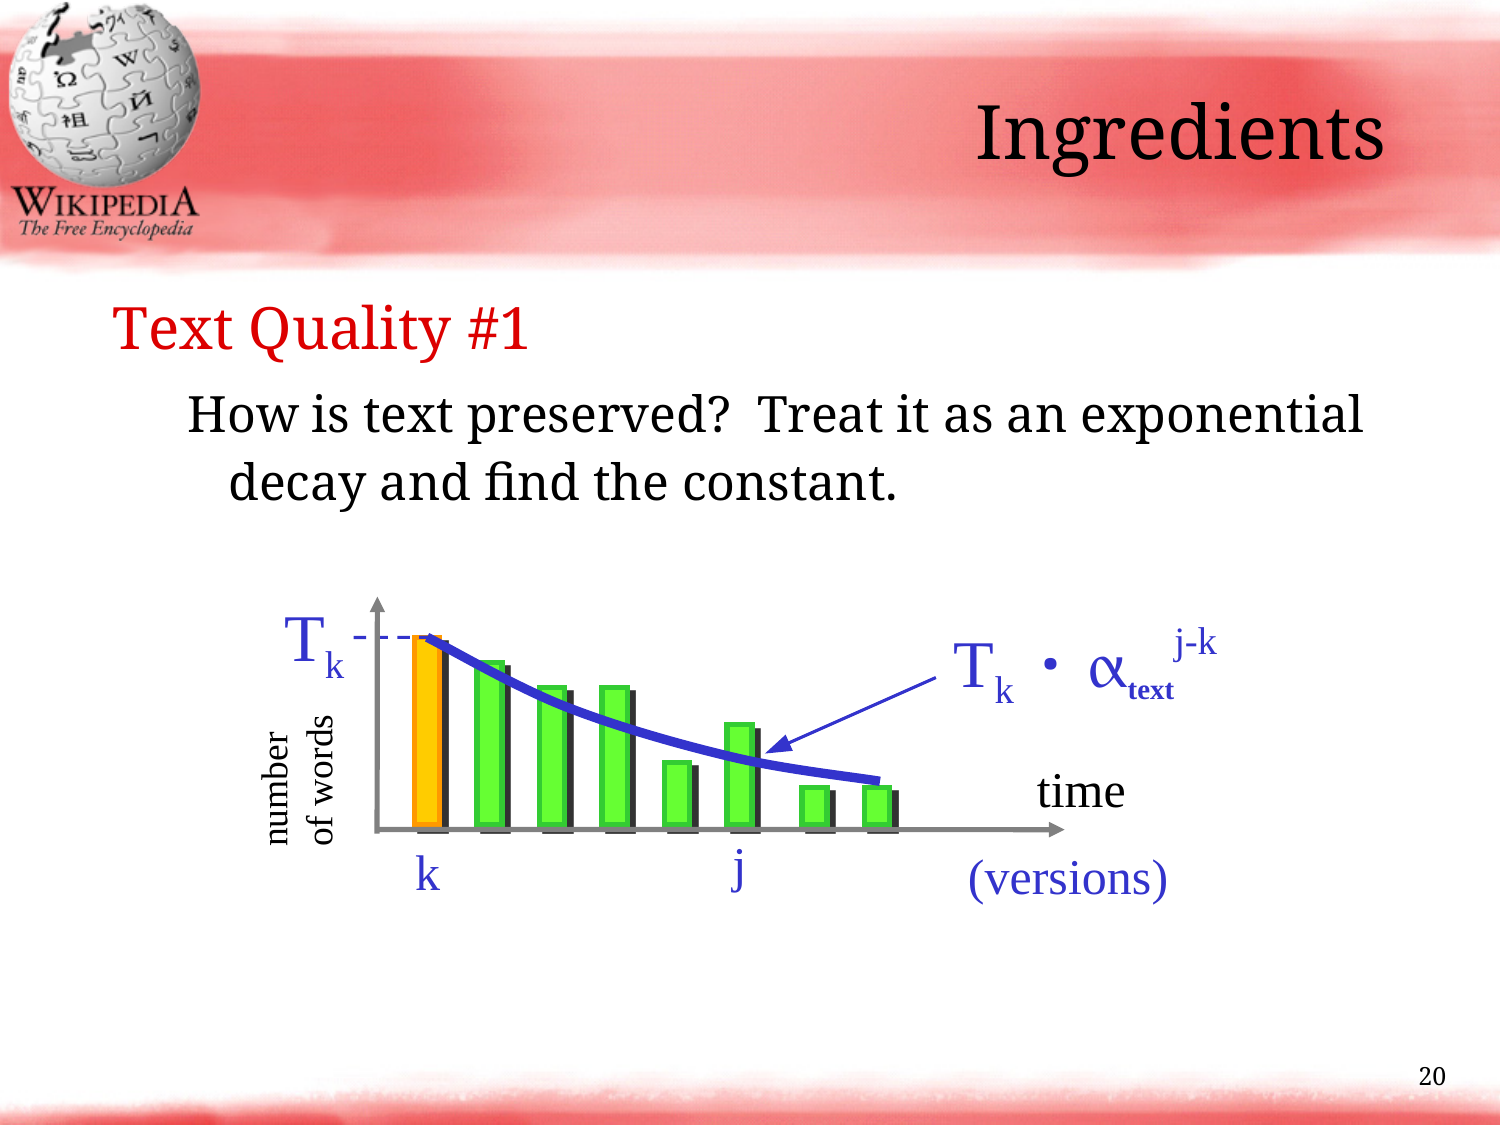

# Ingredients
Text Quality #1
How is text preserved? Treat it as an exponential decay and find the constant.
Tk
Tk · textj-k
number
of words
time
j
k
(versions)‏
20